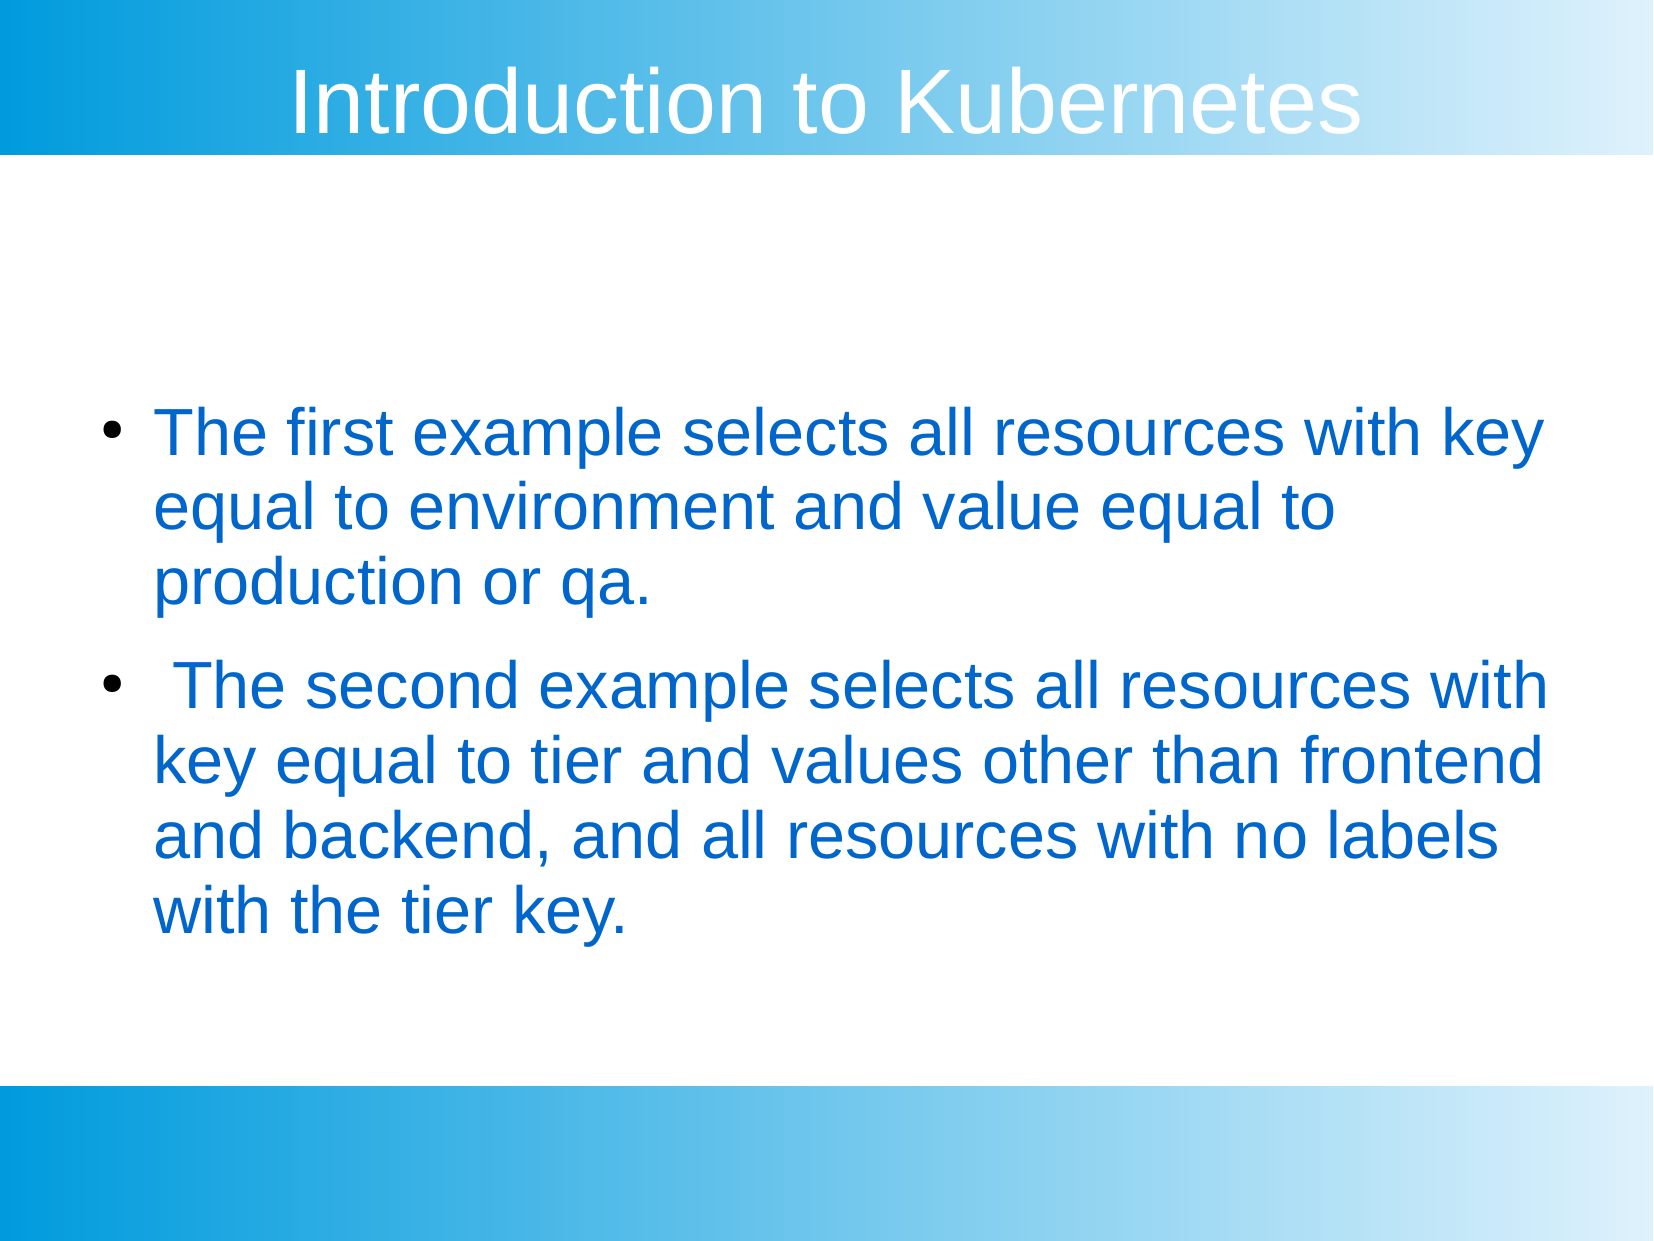

# Introduction to Kubernetes
The first example selects all resources with key equal to environment and value equal to production or qa.
 The second example selects all resources with key equal to tier and values other than frontend and backend, and all resources with no labels with the tier key.